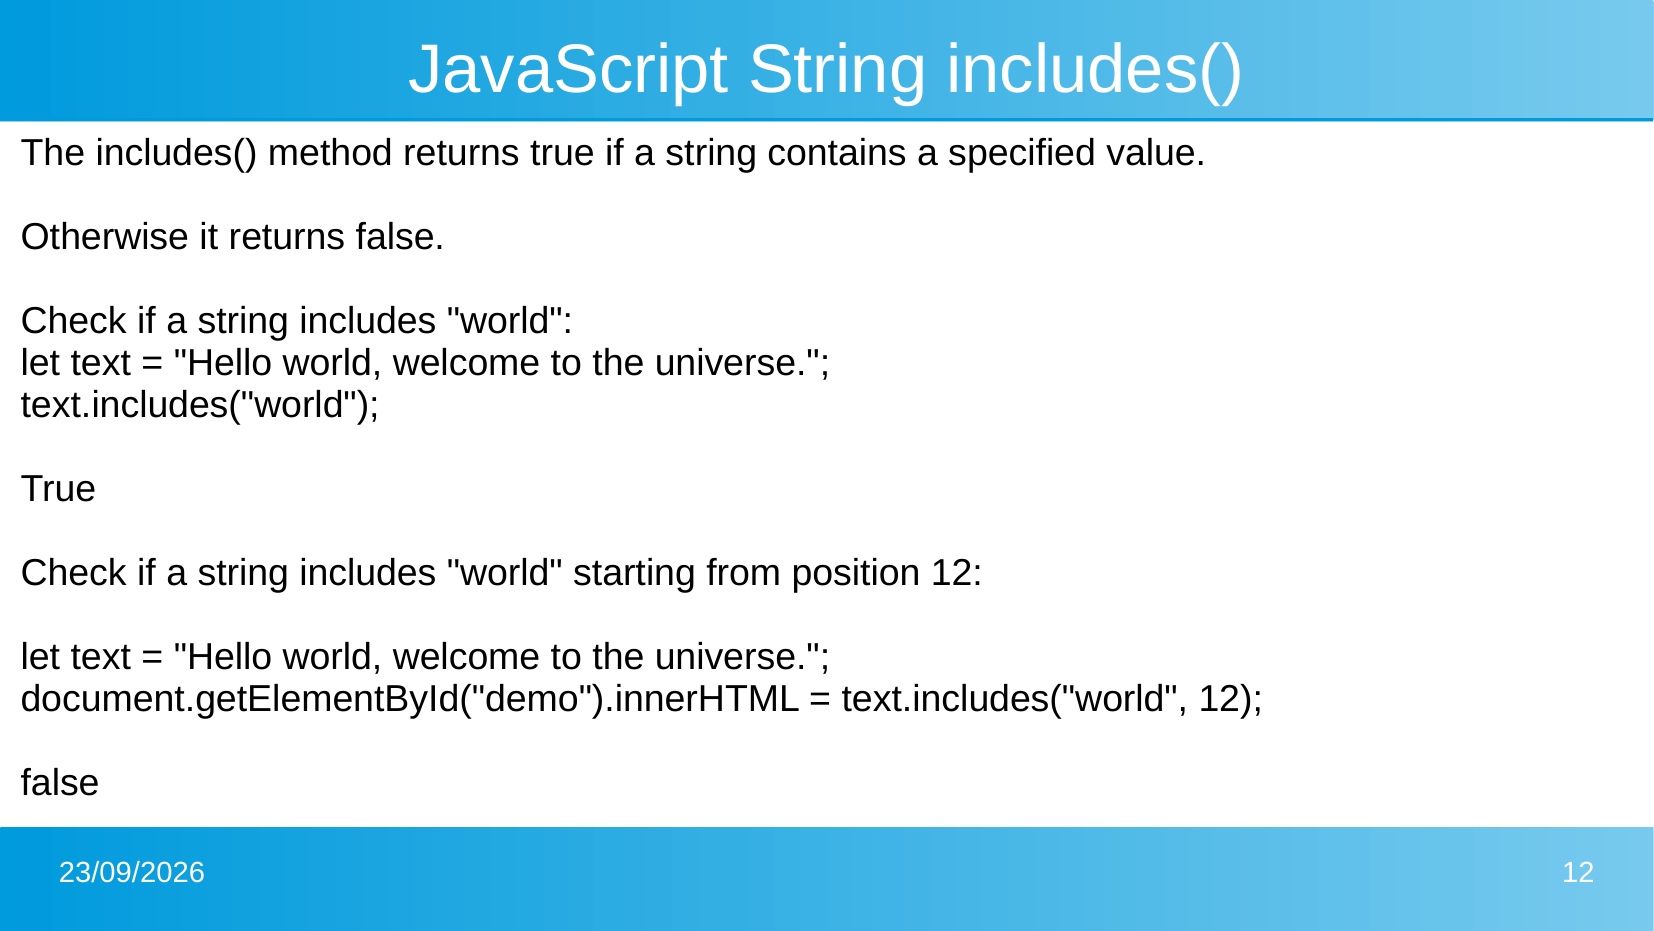

# JavaScript String includes()
The includes() method returns true if a string contains a specified value.
Otherwise it returns false.
Check if a string includes "world":
let text = "Hello world, welcome to the universe.";
text.includes("world");
True
Check if a string includes "world" starting from position 12:
let text = "Hello world, welcome to the universe.";
document.getElementById("demo").innerHTML = text.includes("world", 12);
false
12